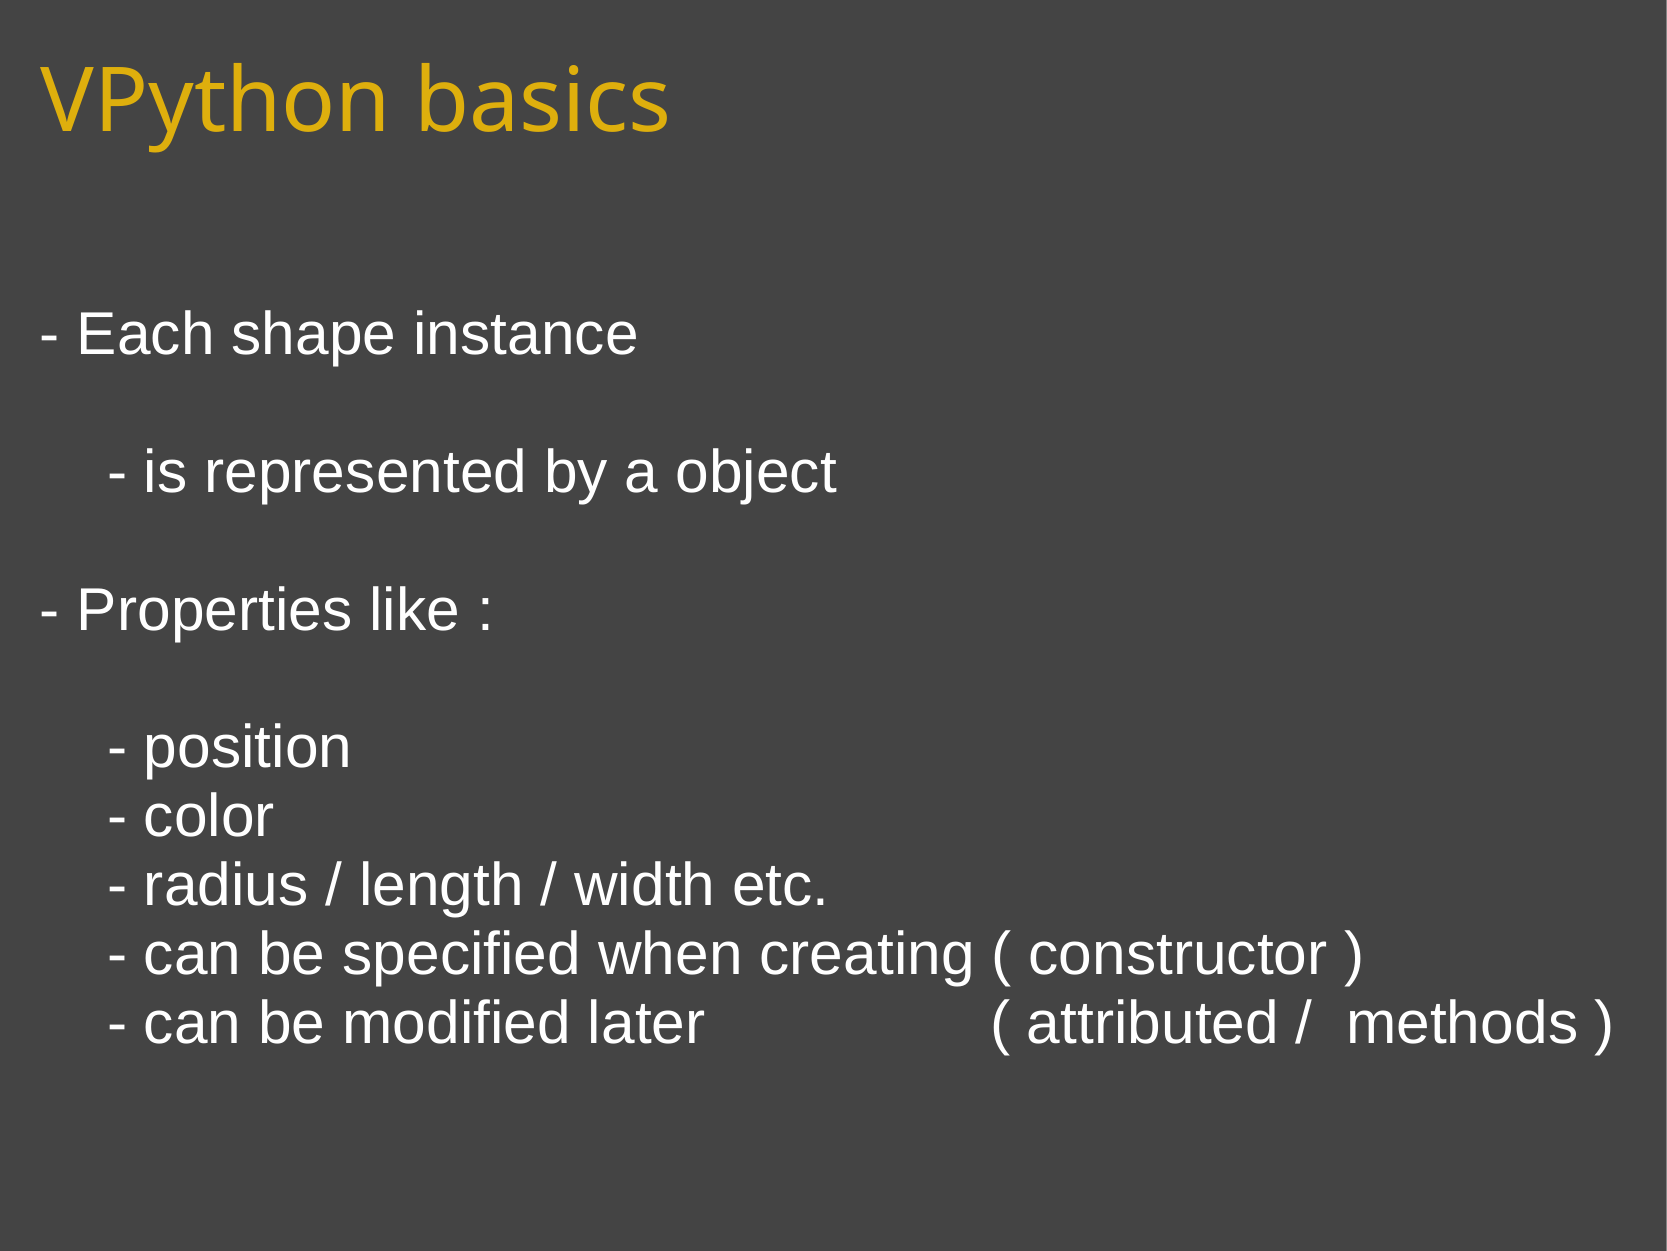

# VPython basics
- Each shape instance
    - is represented by a object
- Properties like :
    - position
    - color
    - radius / length / width etc.
    - can be specified when creating ( constructor )
    - can be modified later                 ( attributed /  methods )